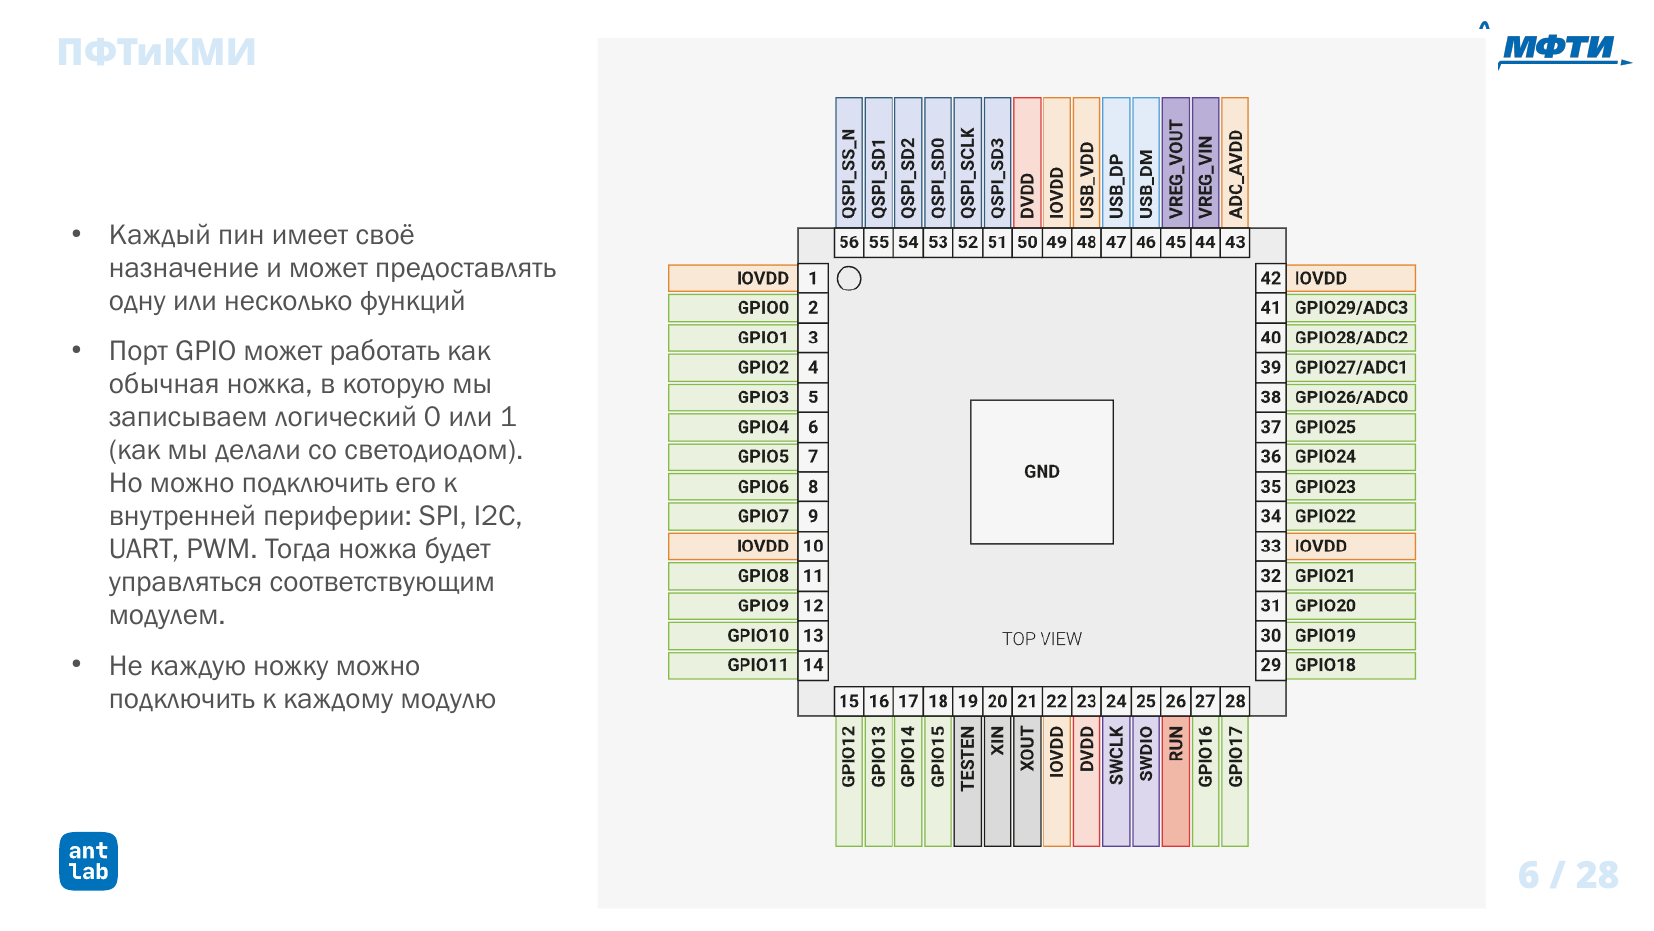

# Каждый пин имеет своё назначение и может предоставлять одну или несколько функций
Порт GPIO может работать как обычная ножка, в которую мы записываем логический 0 или 1 (как мы делали со светодиодом). Но можно подключить его к внутренней периферии: SPI, I2C, UART, PWM. Тогда ножка будет управляться соответствующим модулем.
Не каждую ножку можно подключить к каждому модулю